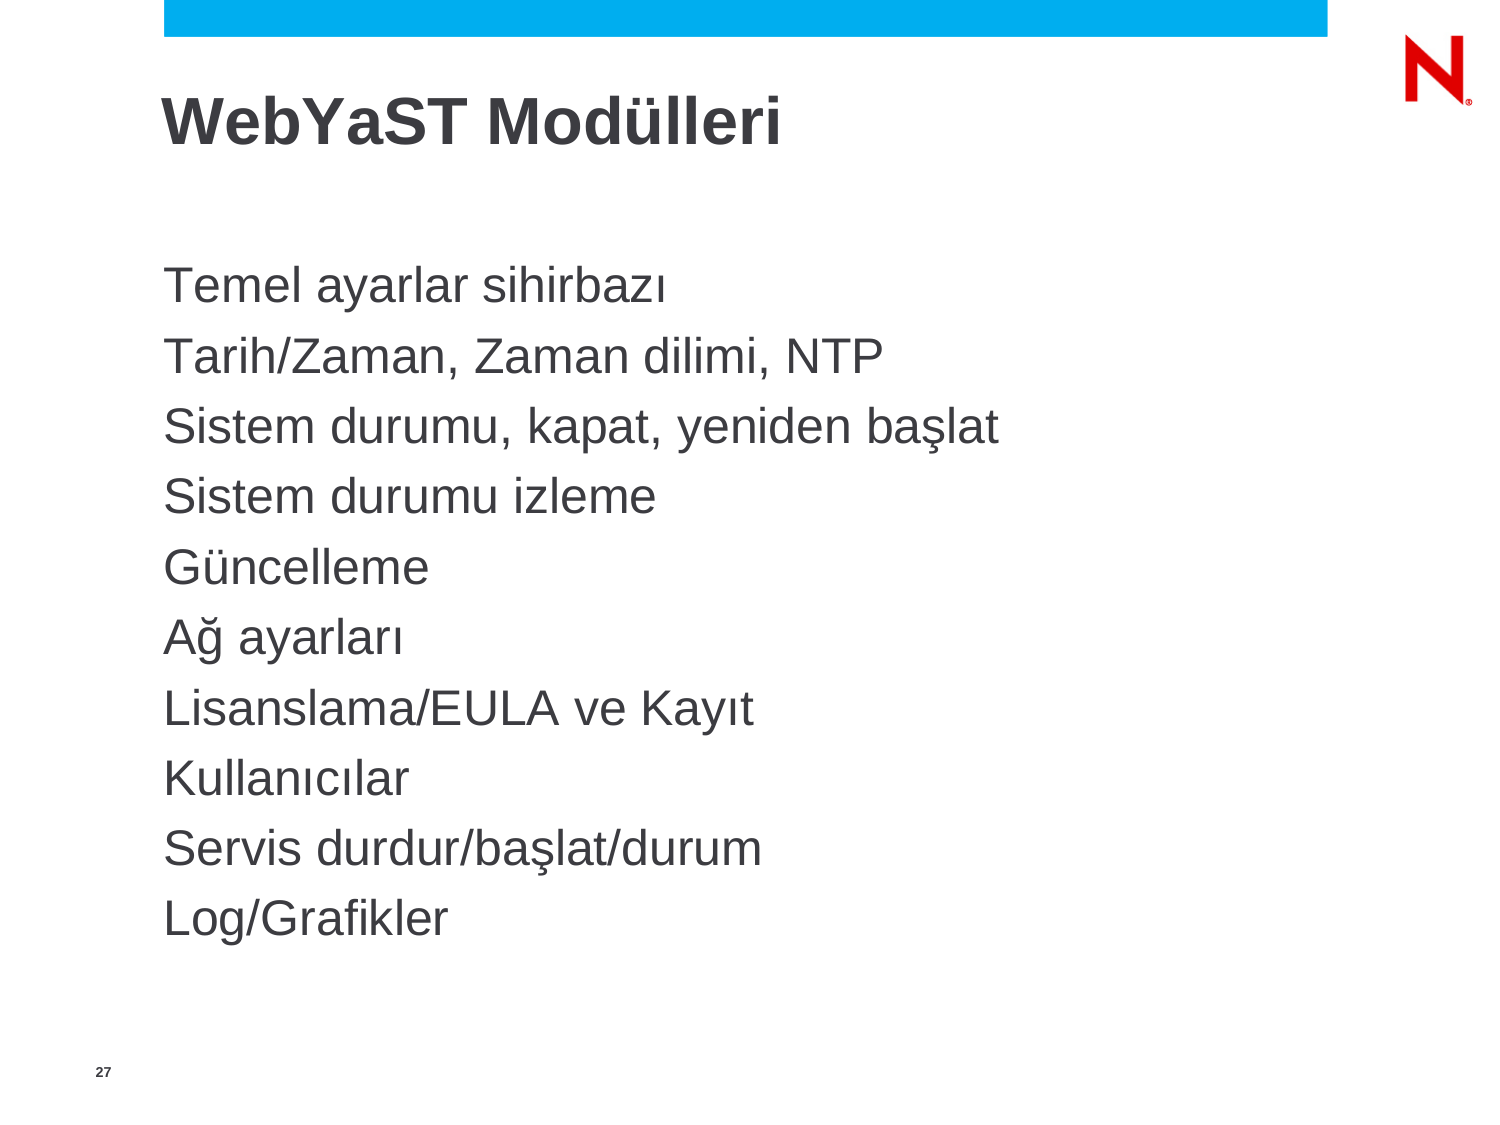

# WebYaST Modülleri
Temel ayarlar sihirbazı
Tarih/Zaman, Zaman dilimi, NTP
Sistem durumu, kapat, yeniden başlat
Sistem durumu izleme
Güncelleme
Ağ ayarları
Lisanslama/EULA ve Kayıt
Kullanıcılar
Servis durdur/başlat/durum
Log/Grafikler